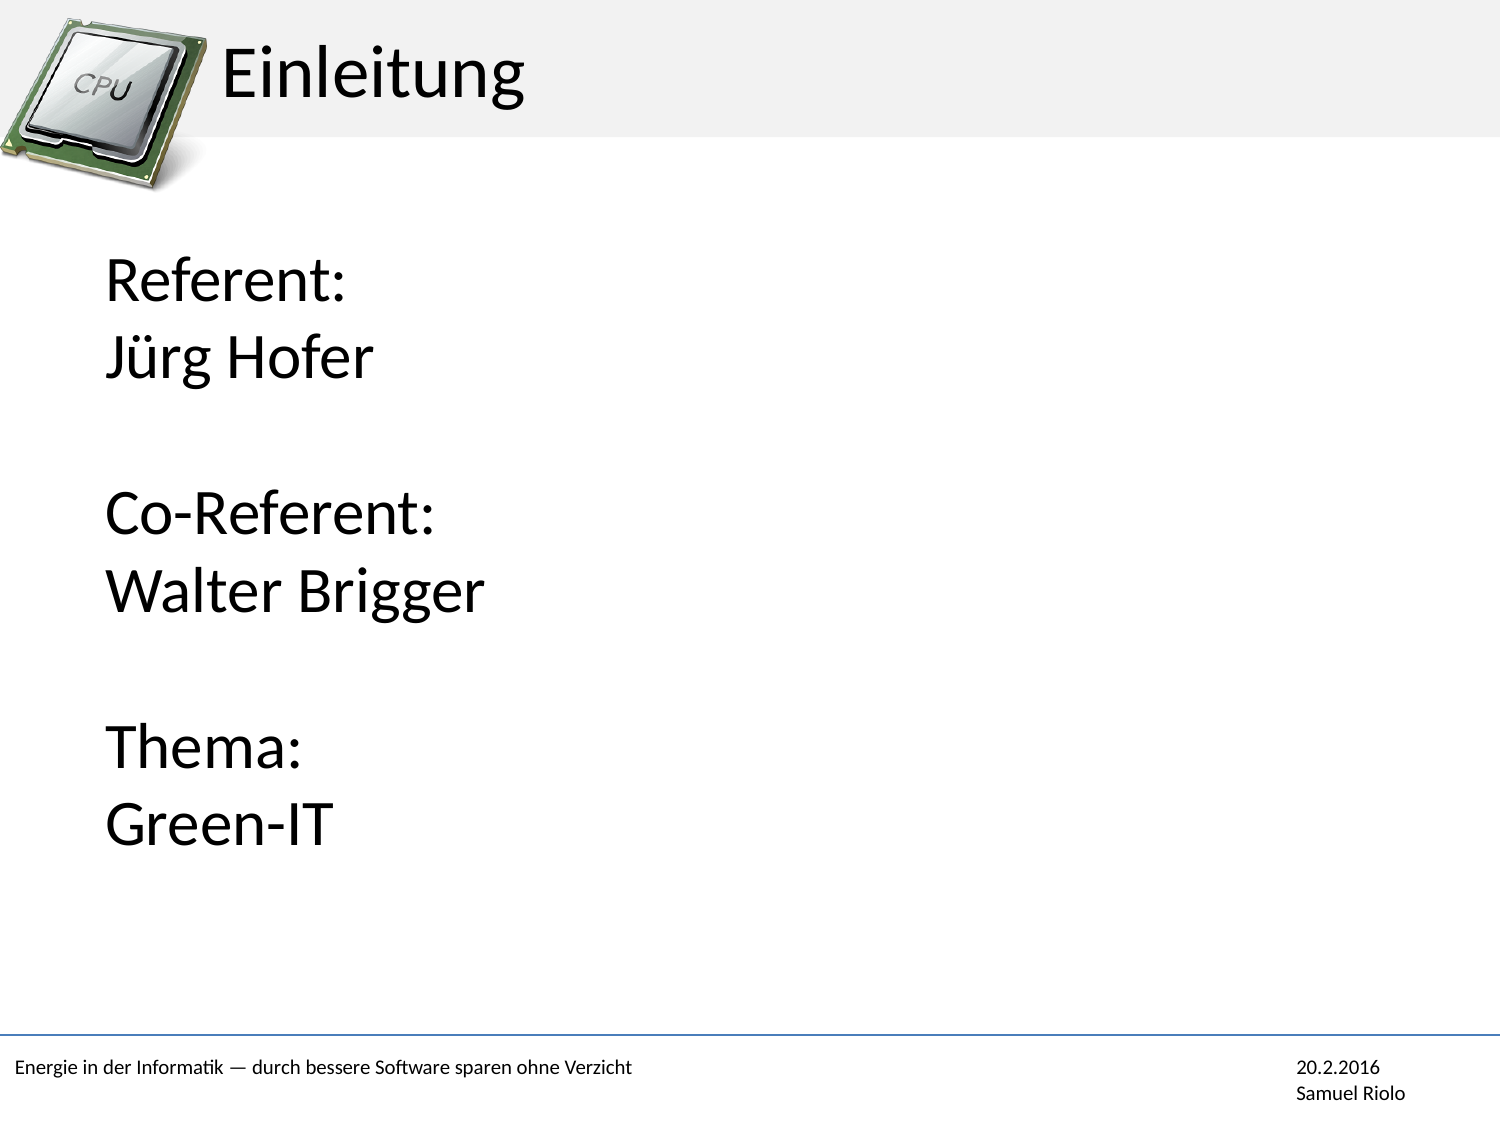

Einleitung
# Referent: Jürg Hofer Co-Referent: Walter Brigger Thema: Green-IT
Energie in der Informatik — durch bessere Software sparen ohne Verzicht
20.2.2016
Samuel Riolo